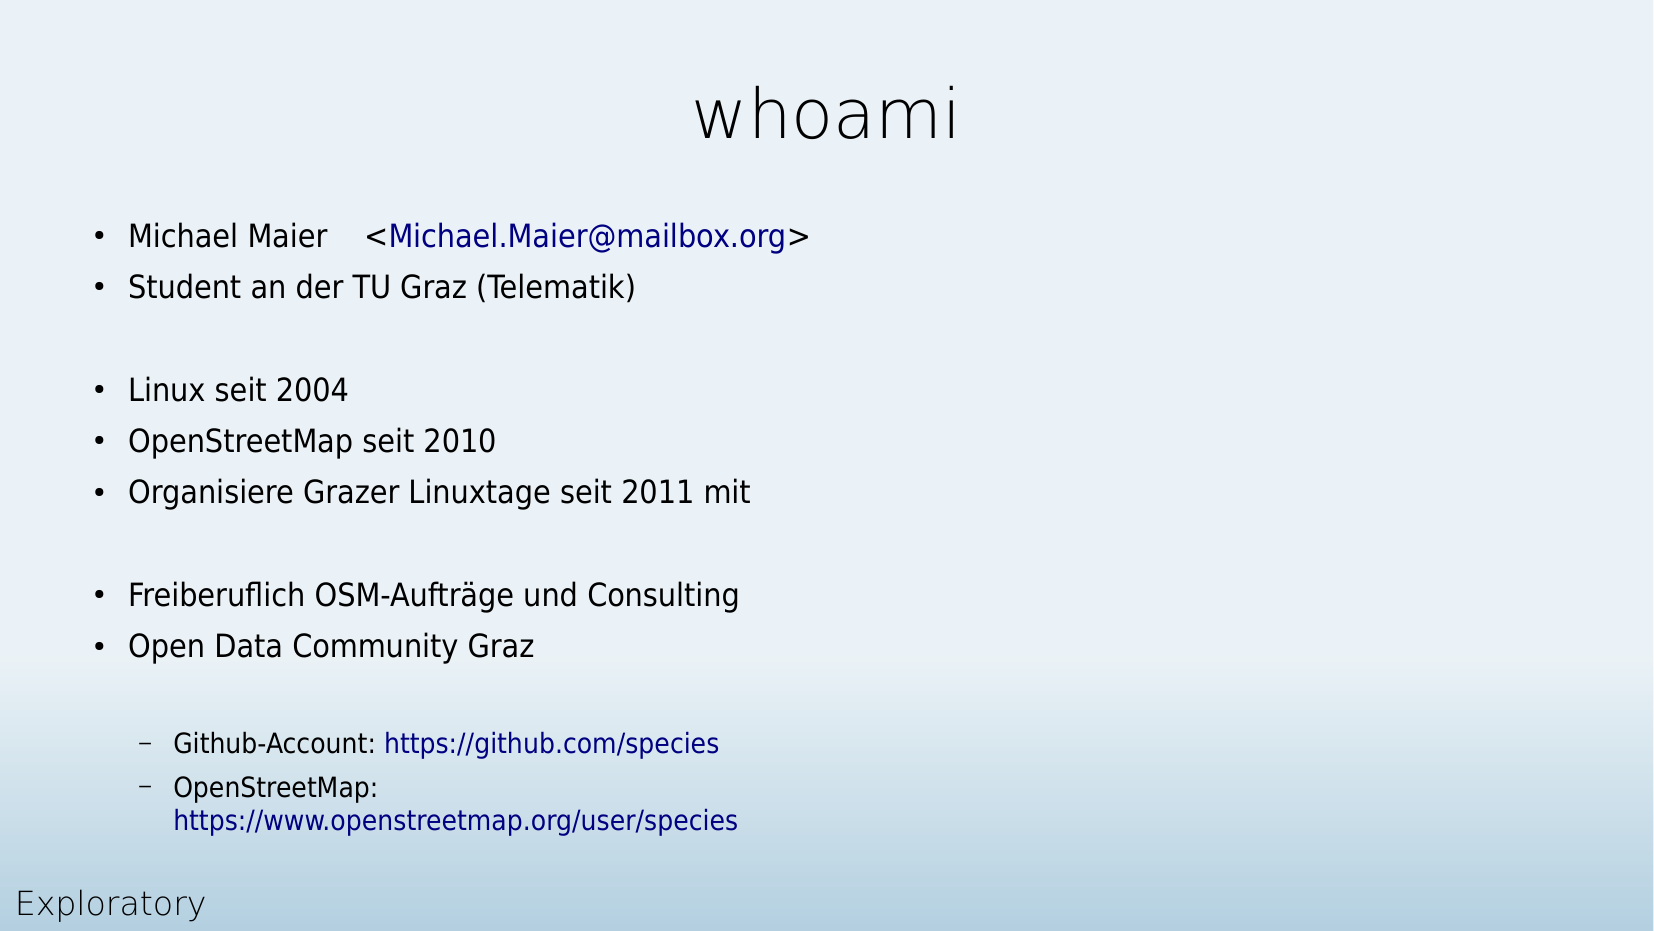

# whoami
Michael Maier 	<Michael.Maier@mailbox.org>
Student an der TU Graz (Telematik)
Linux seit 2004
OpenStreetMap seit 2010
Organisiere Grazer Linuxtage seit 2011 mit
Freiberuflich OSM-Aufträge und Consulting
Open Data Community Graz
Github-Account: https://github.com/species
OpenStreetMap: https://www.openstreetmap.org/user/species